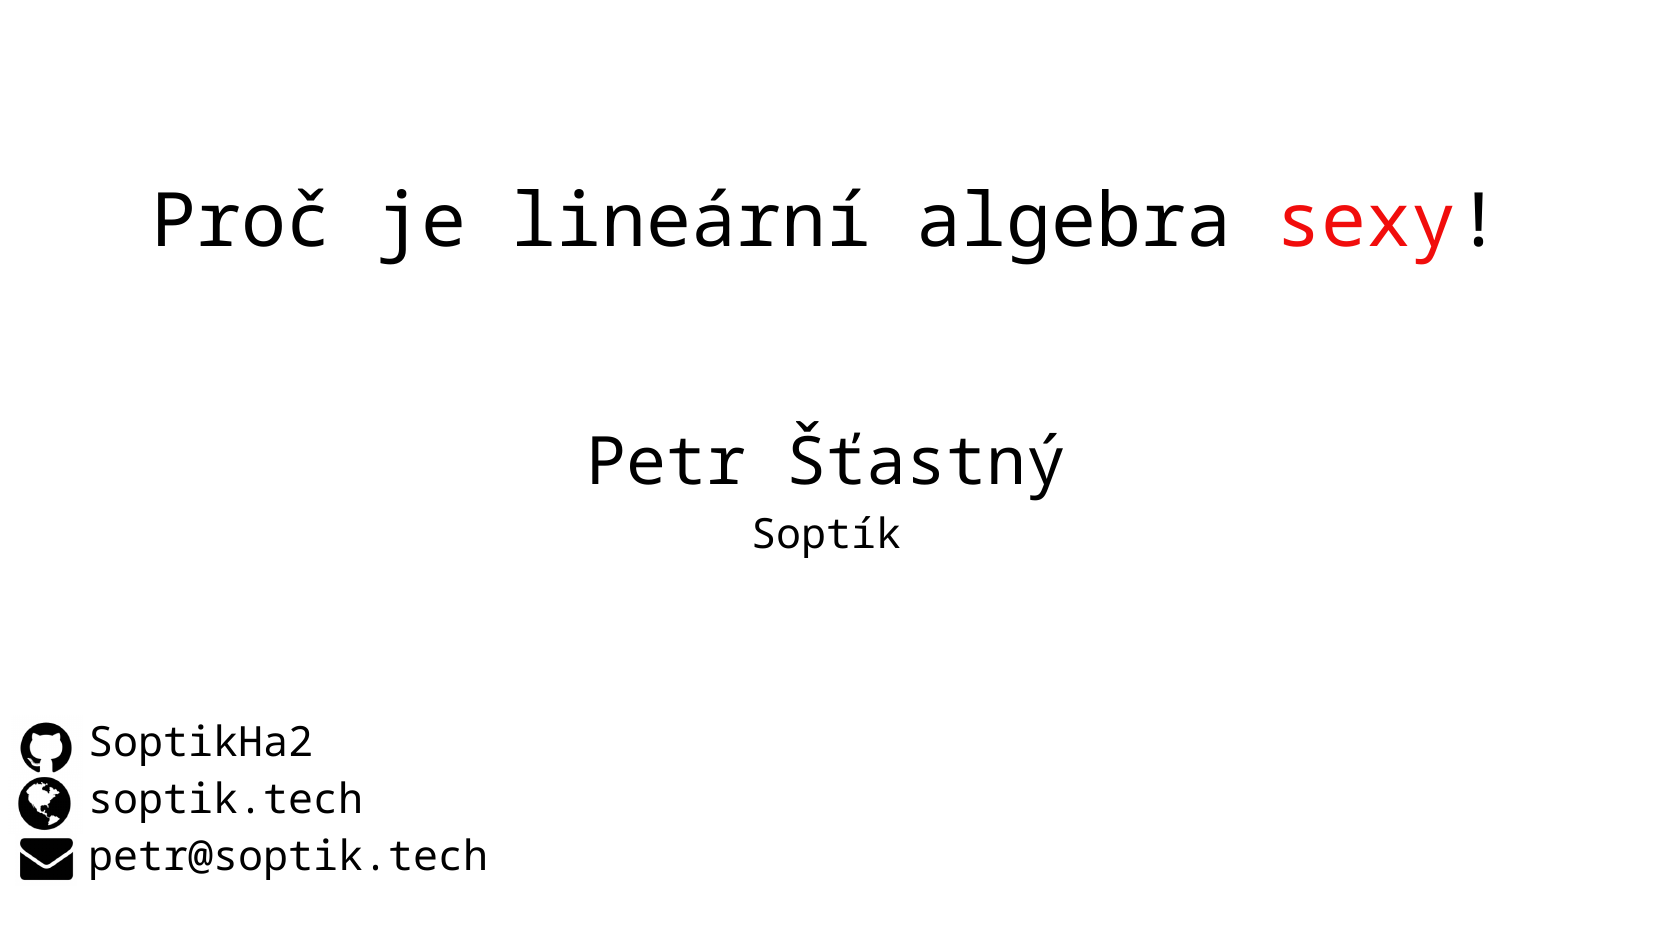

# Proč je lineární algebra sexy!
Petr Šťastný
Soptík
SoptikHa2
soptik.tech
petr@soptik.tech